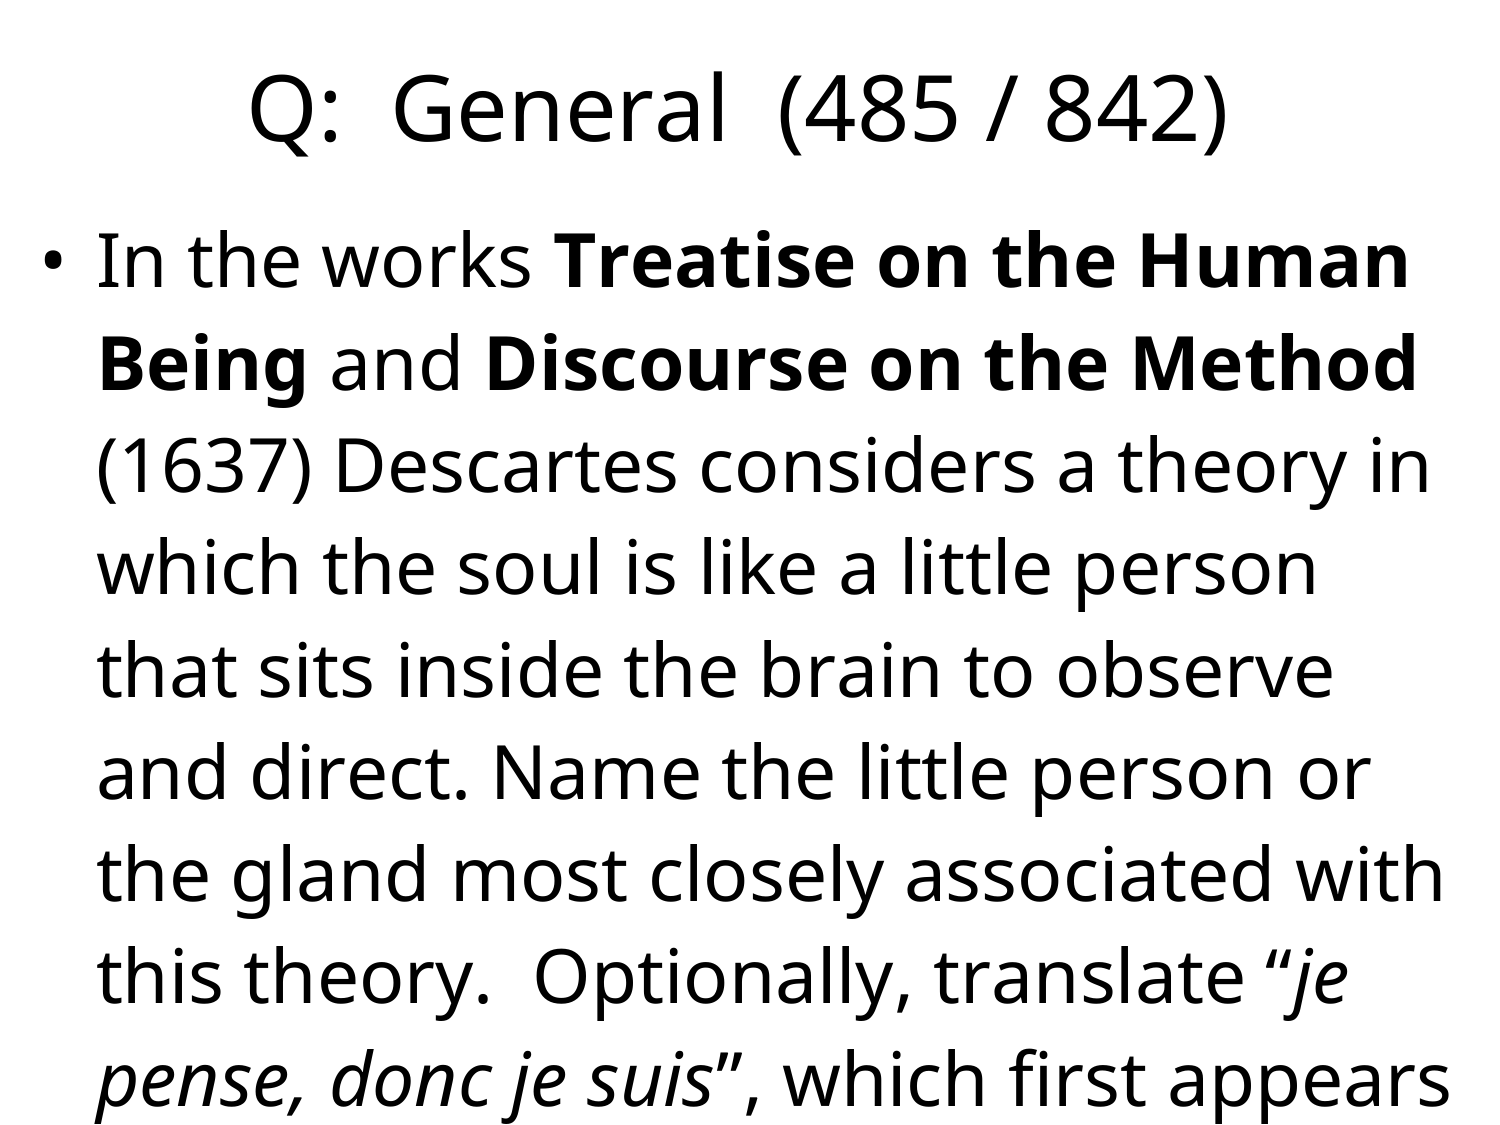

# Q: General (485 / 842)
In the works Treatise on the Human Being and Discourse on the Method (1637) Descartes considers a theory in which the soul is like a little person that sits inside the brain to observe and direct. Name the little person or the gland most closely associated with this theory. Optionally, translate “je pense, donc je suis”, which first appears in DoTM.